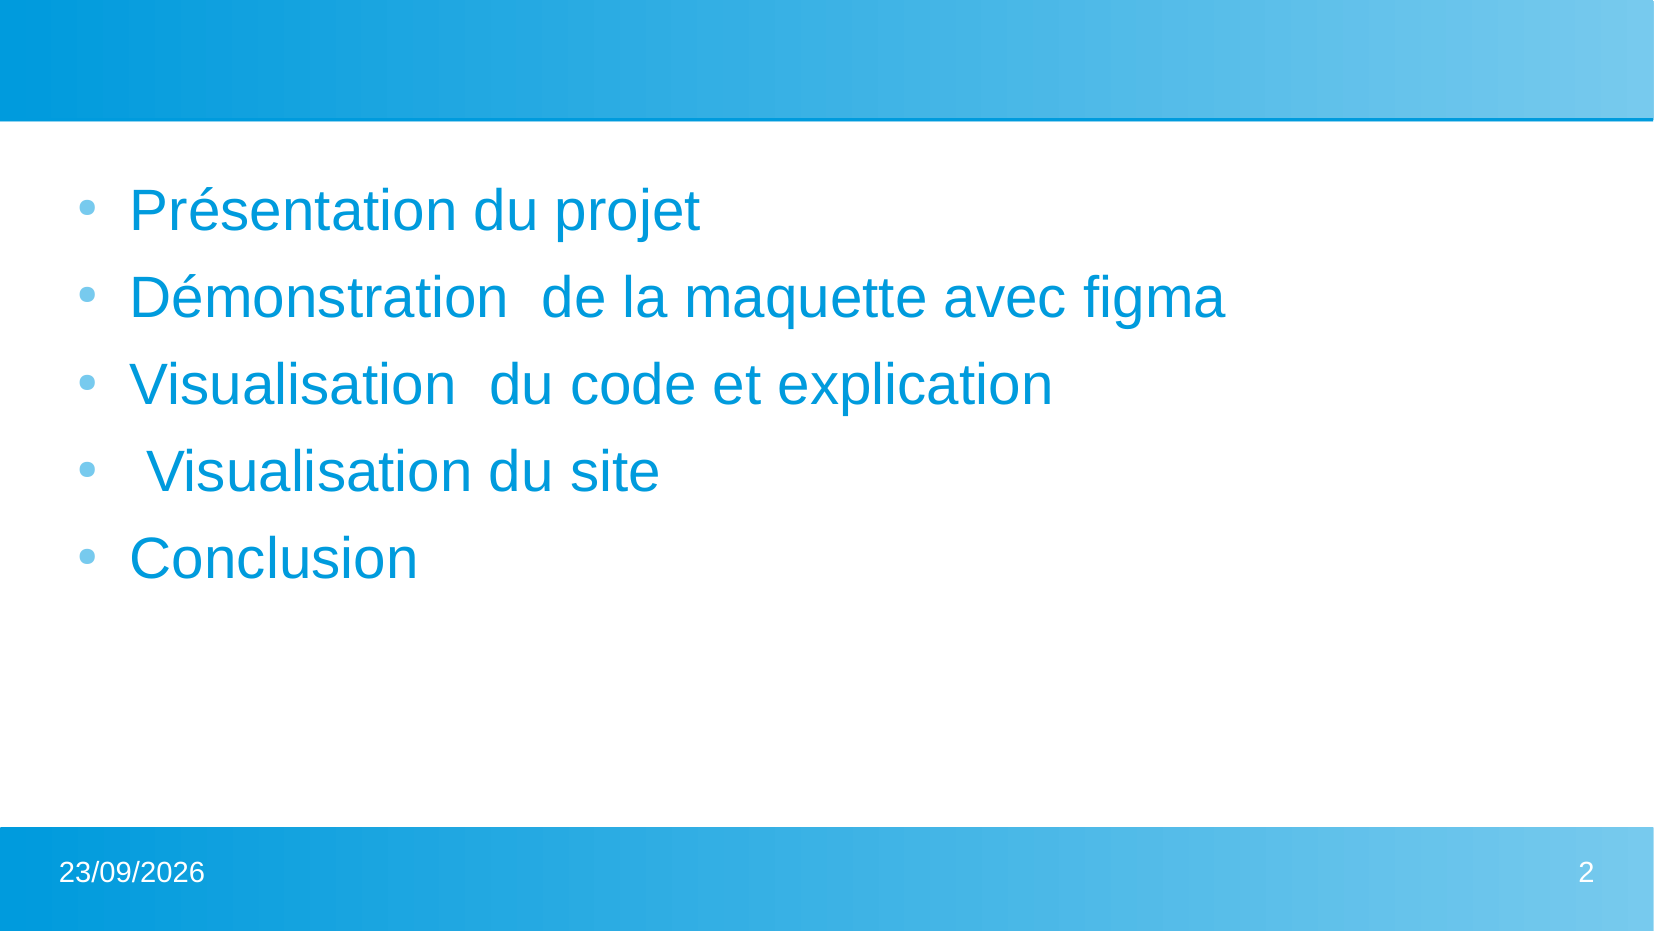

#
Présentation du projet
Démonstration de la maquette avec figma
Visualisation du code et explication
 Visualisation du site
Conclusion
2